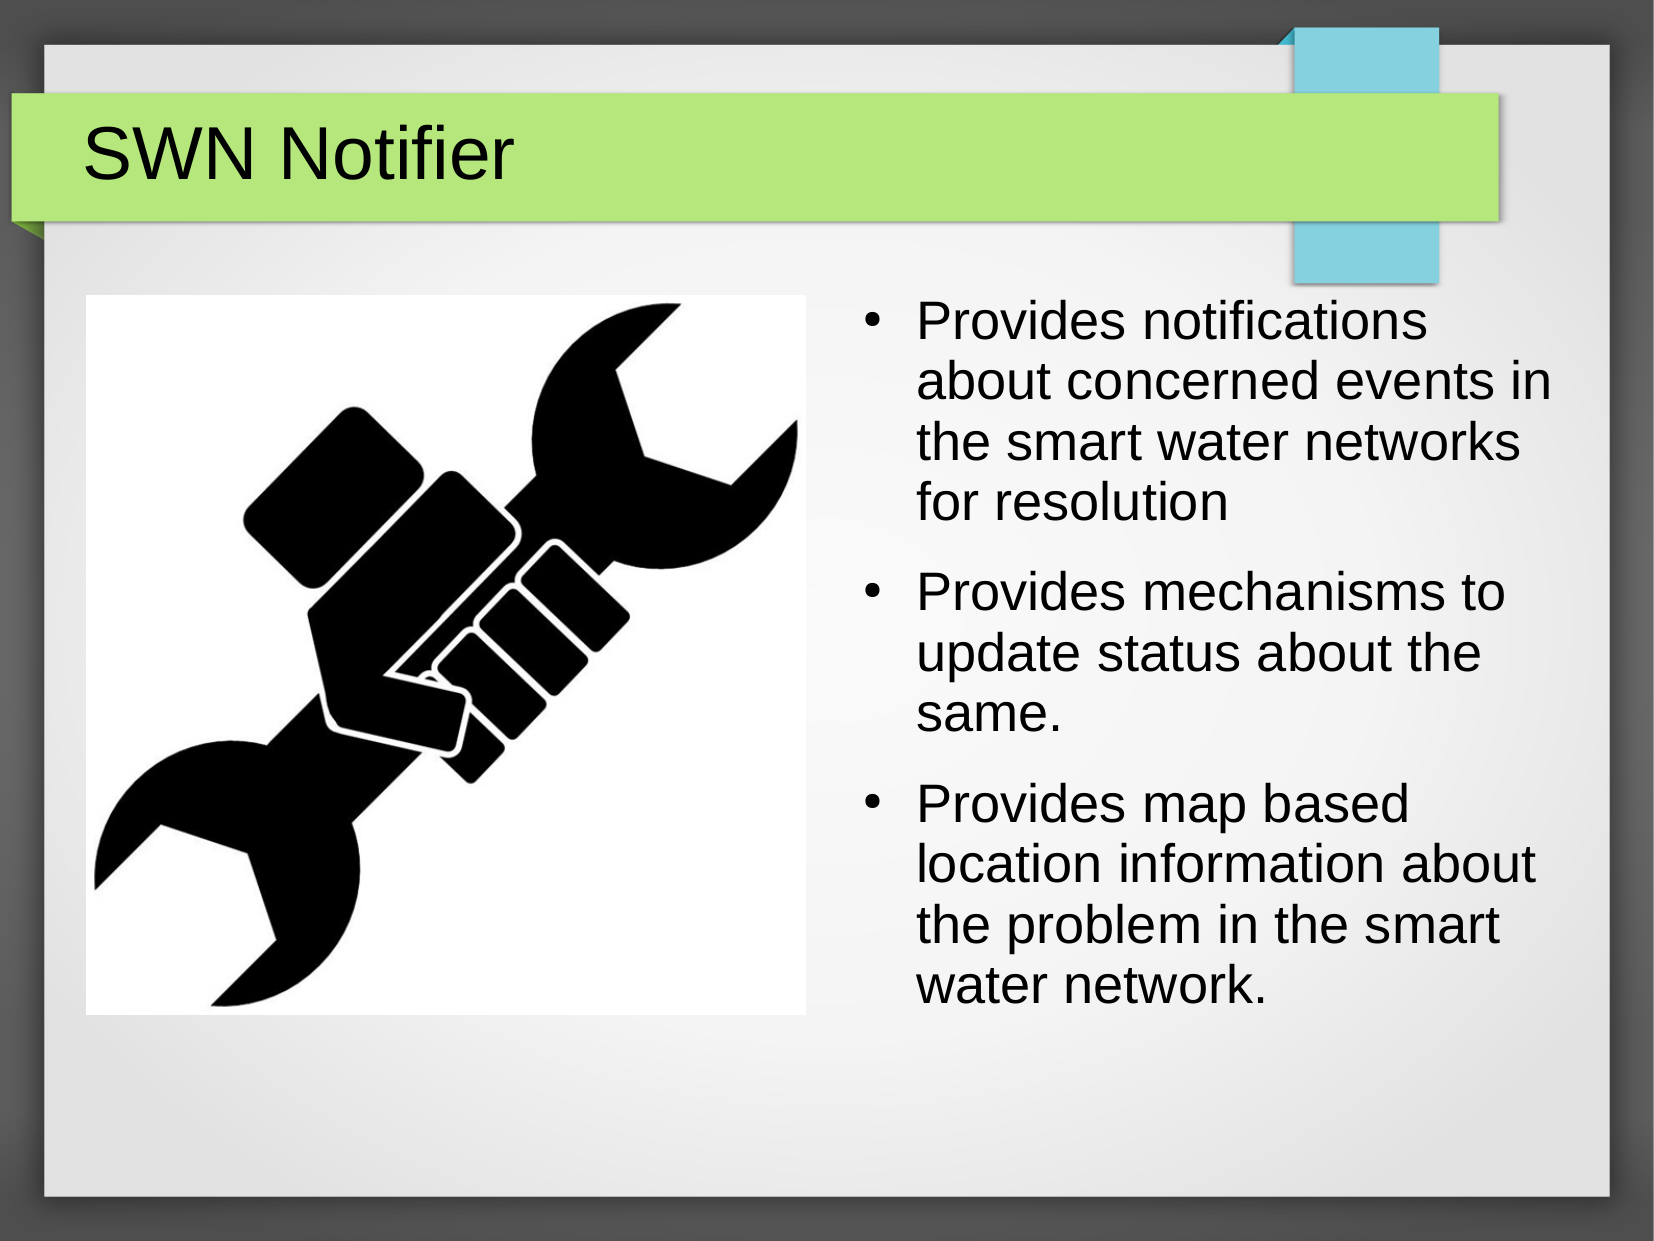

# SWN Notifier
Provides notifications about concerned events in the smart water networks for resolution
Provides mechanisms to update status about the same.
Provides map based location information about the problem in the smart water network.